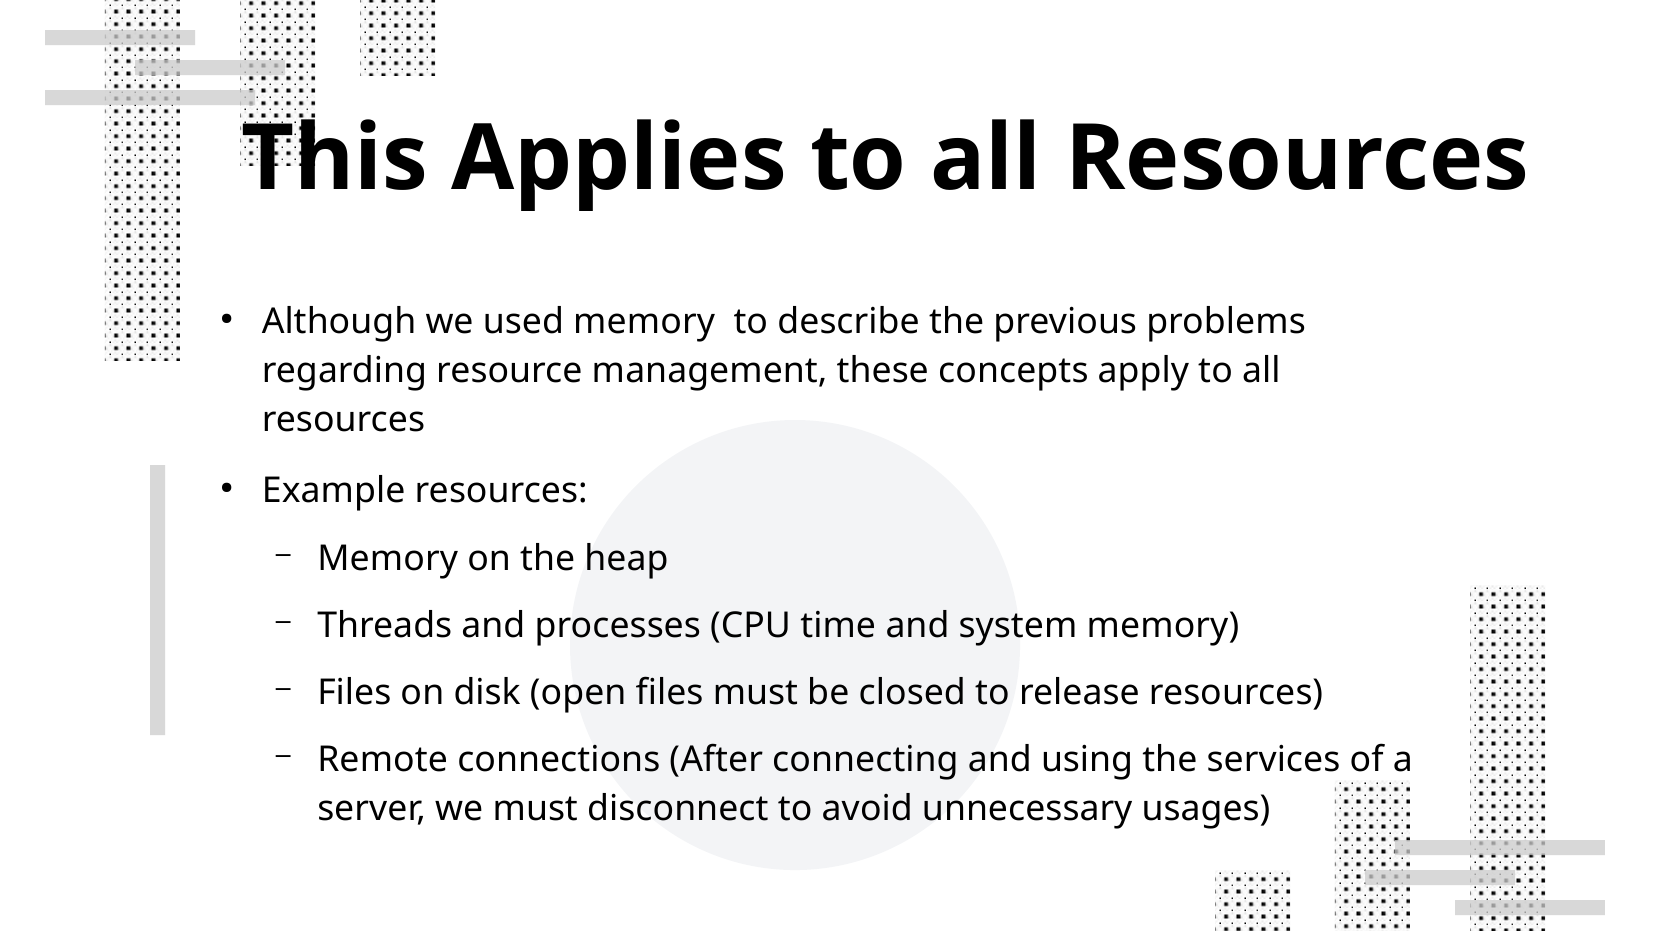

# This Applies to all Resources
Although we used memory to describe the previous problems regarding resource management, these concepts apply to all resources
Example resources:
Memory on the heap
Threads and processes (CPU time and system memory)
Files on disk (open files must be closed to release resources)
Remote connections (After connecting and using the services of a server, we must disconnect to avoid unnecessary usages)